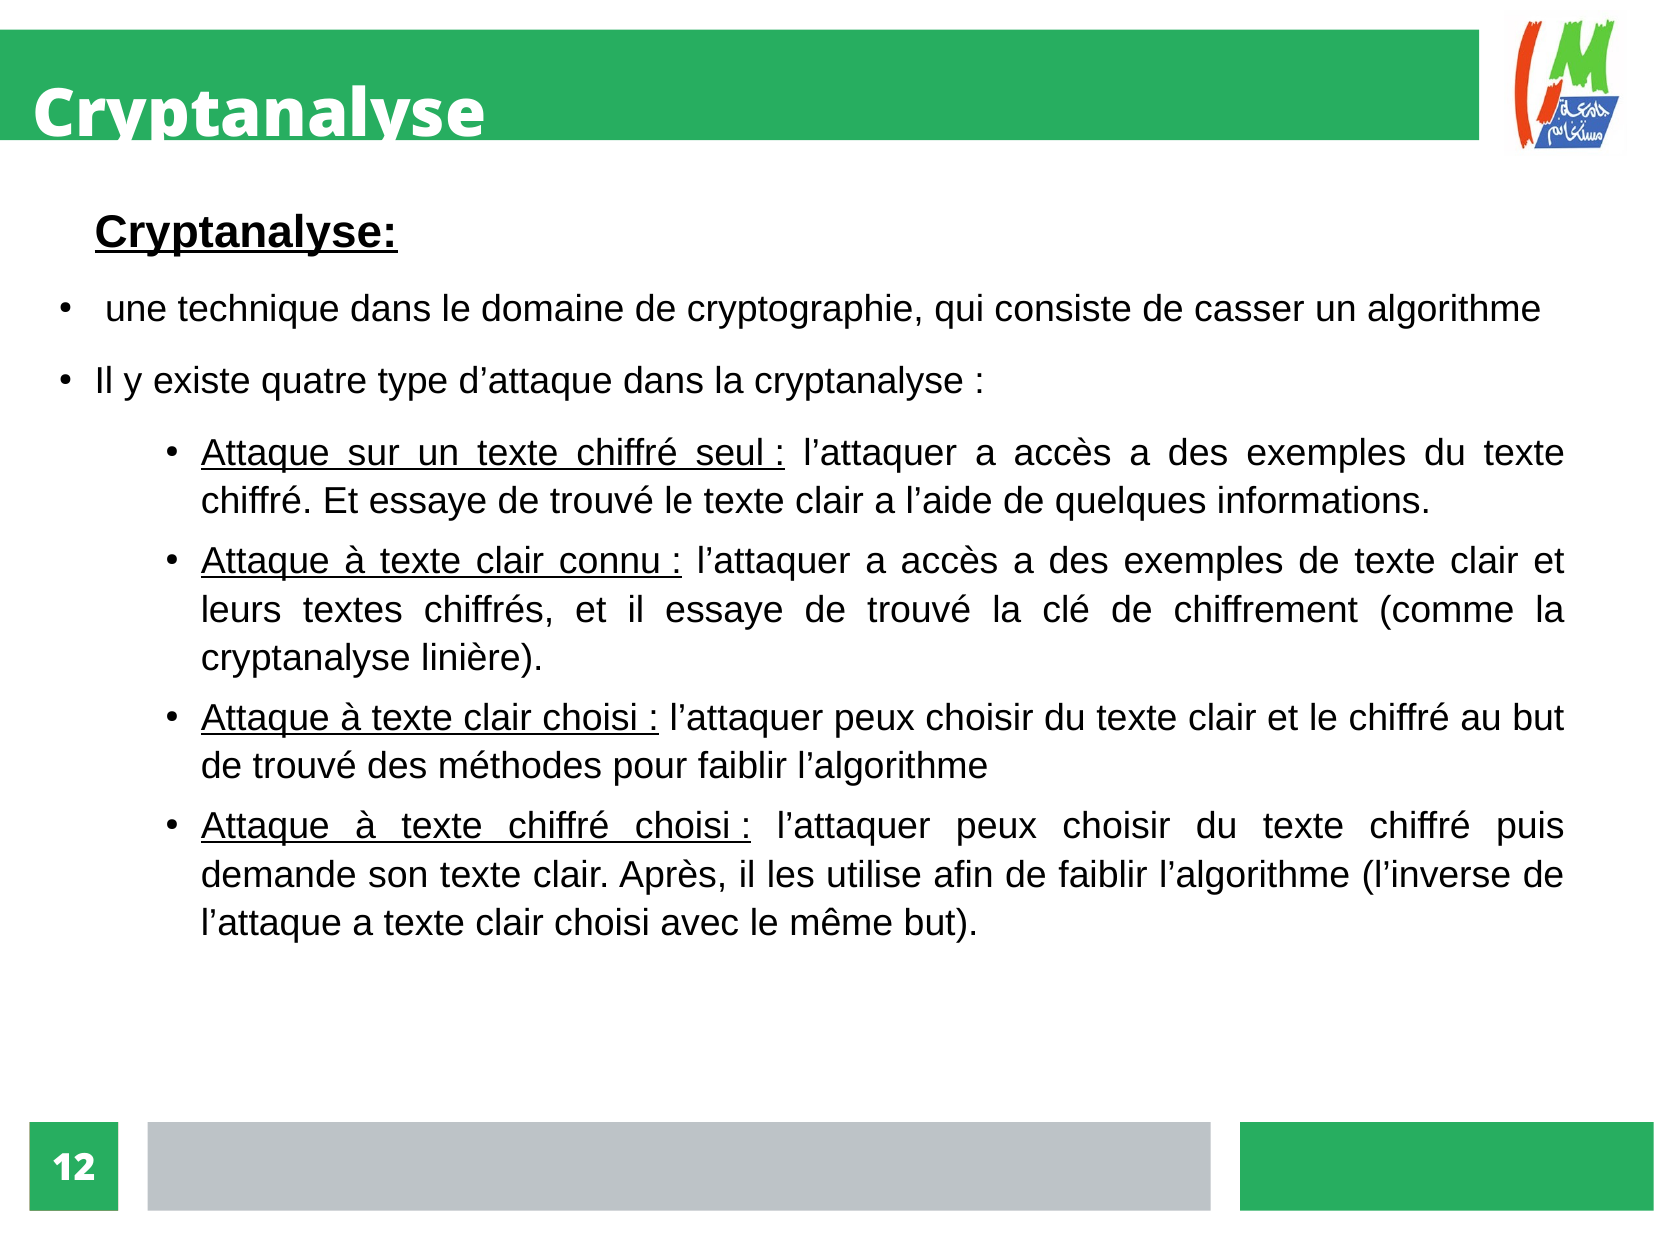

# Cryptanalyse
Cryptanalyse:
 une technique dans le domaine de cryptographie, qui consiste de casser un algorithme
Il y existe quatre type d’attaque dans la cryptanalyse :
Attaque sur un texte chiffré seul : l’attaquer a accès a des exemples du texte chiffré. Et essaye de trouvé le texte clair a l’aide de quelques informations.
Attaque à texte clair connu : l’attaquer a accès a des exemples de texte clair et leurs textes chiffrés, et il essaye de trouvé la clé de chiffrement (comme la cryptanalyse linière).
Attaque à texte clair choisi : l’attaquer peux choisir du texte clair et le chiffré au but de trouvé des méthodes pour faiblir l’algorithme
Attaque à texte chiffré choisi : l’attaquer peux choisir du texte chiffré puis demande son texte clair. Après, il les utilise afin de faiblir l’algorithme (l’inverse de l’attaque a texte clair choisi avec le même but).
12